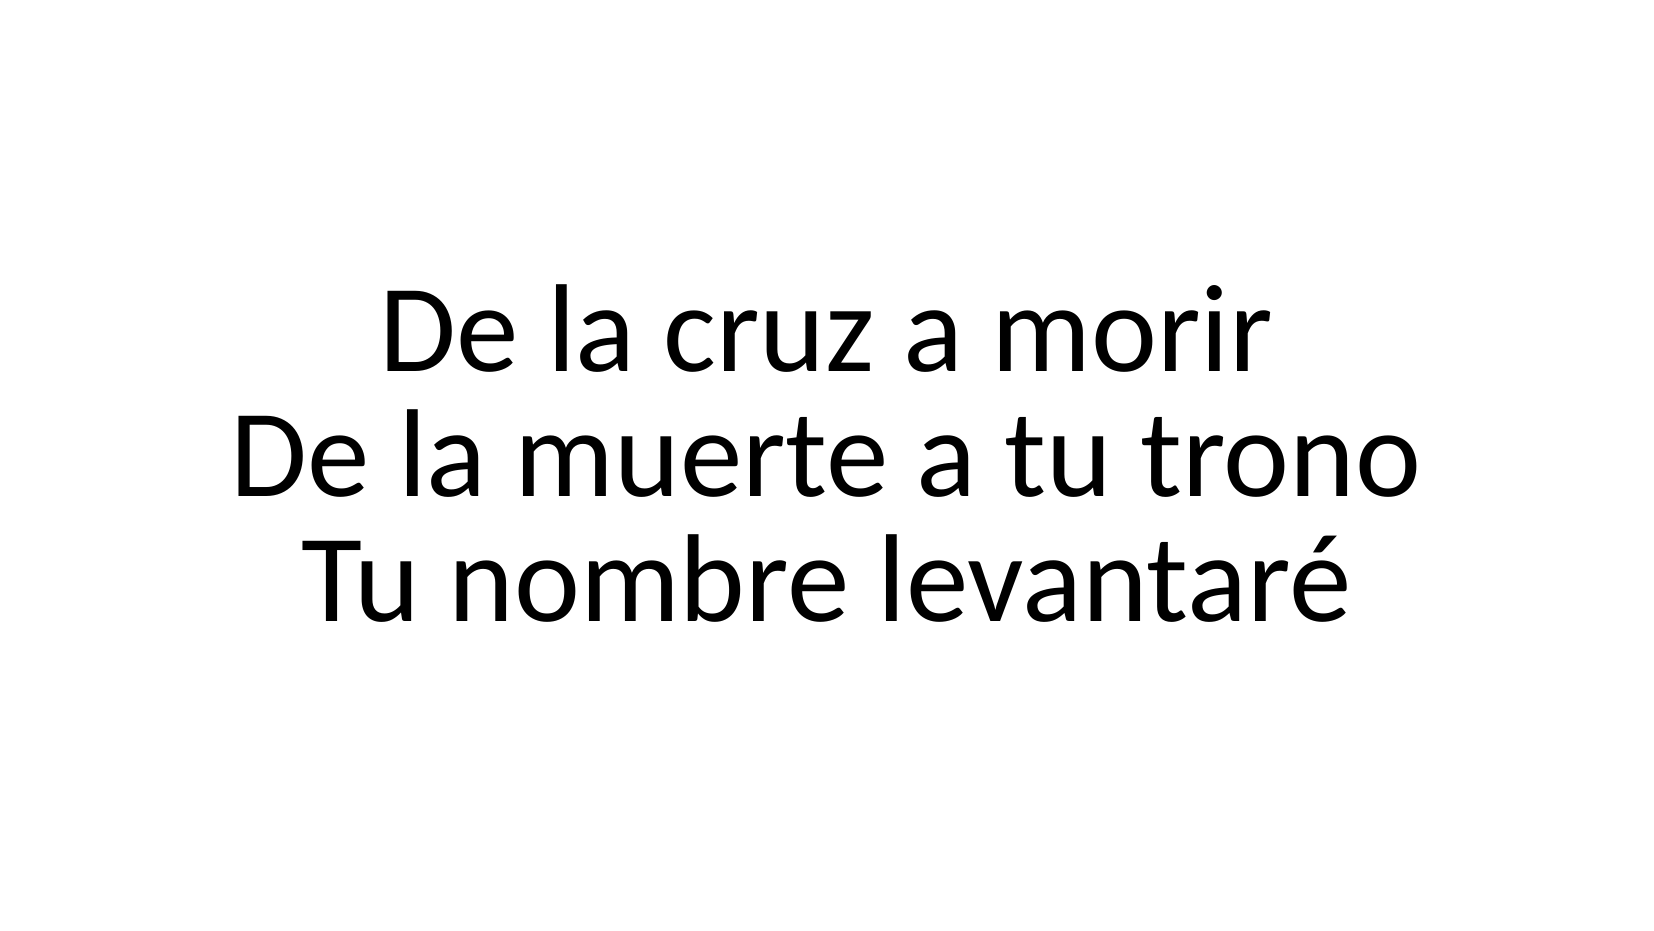

# De la cruz a morir De la muerte a tu trono Tu nombre levantaré